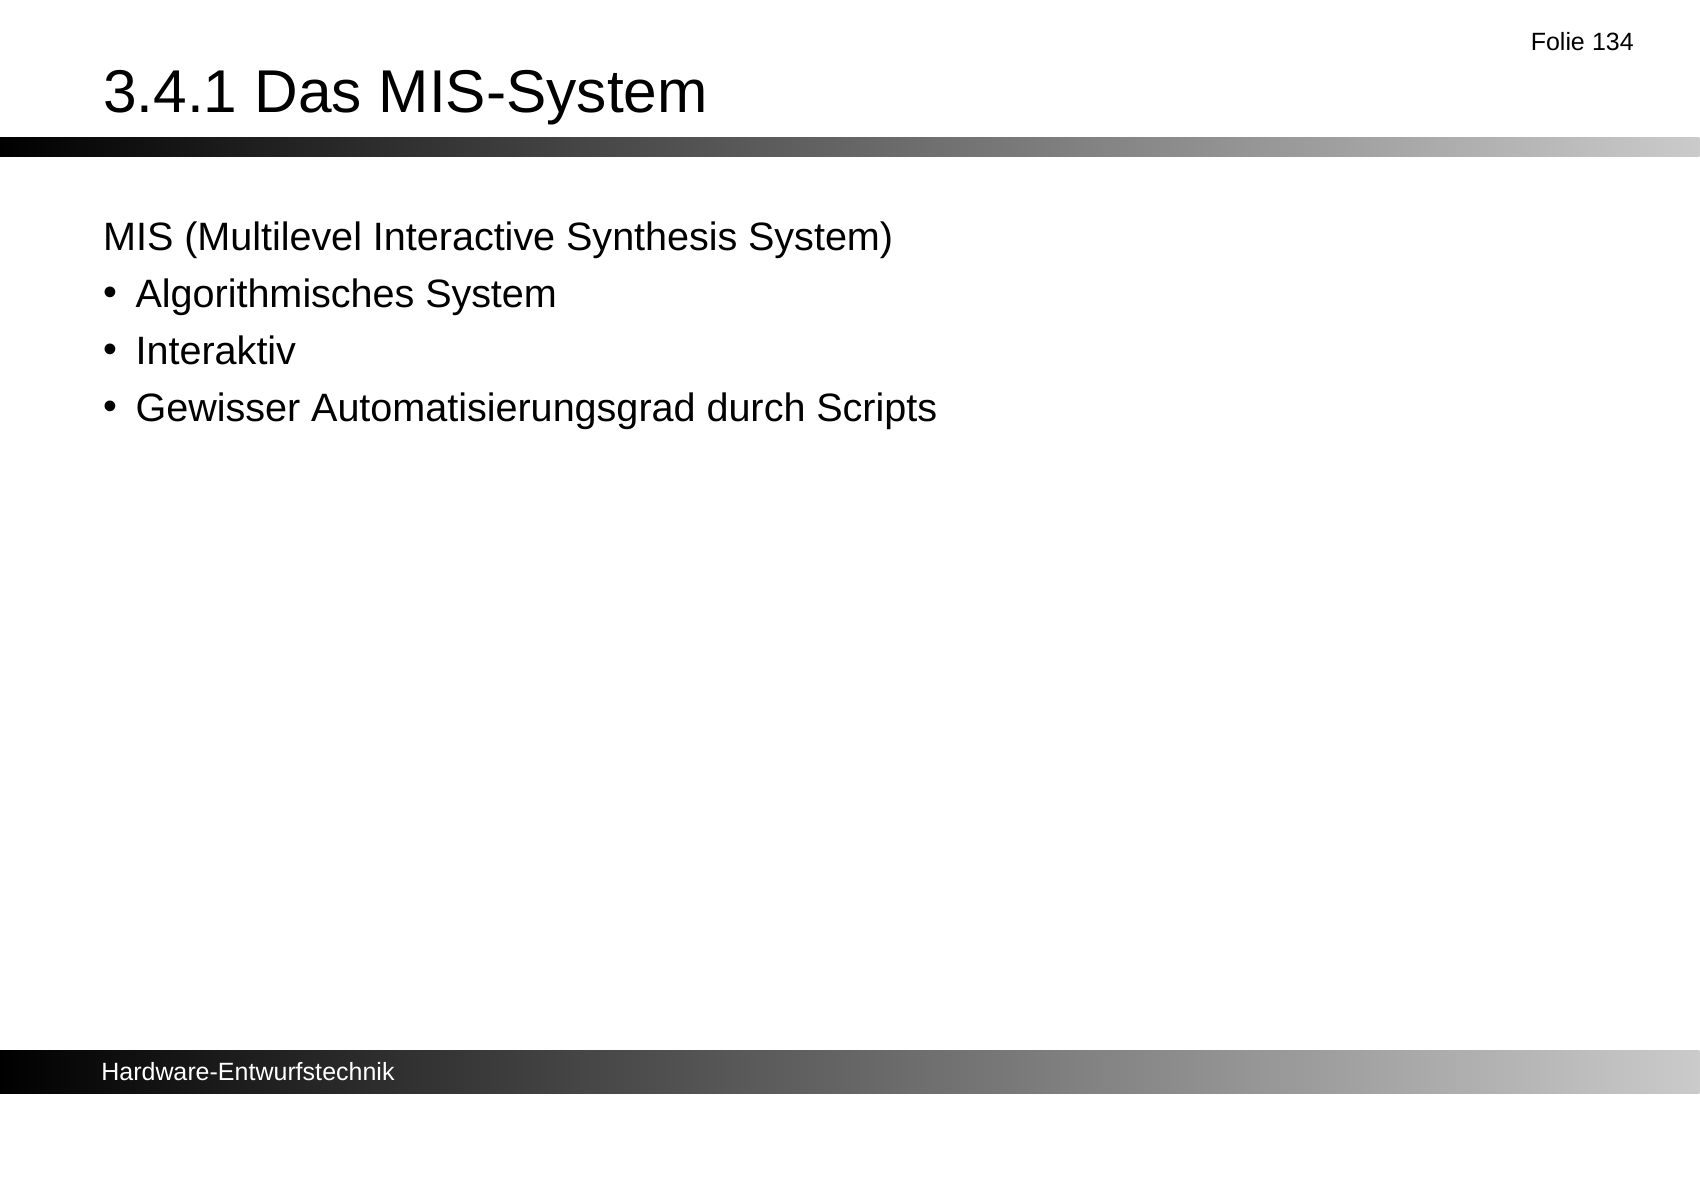

# 3.4.1 Das MIS-System
MIS (Multilevel Interactive Synthesis System)
Algorithmisches System
Interaktiv
Gewisser Automatisierungsgrad durch Scripts